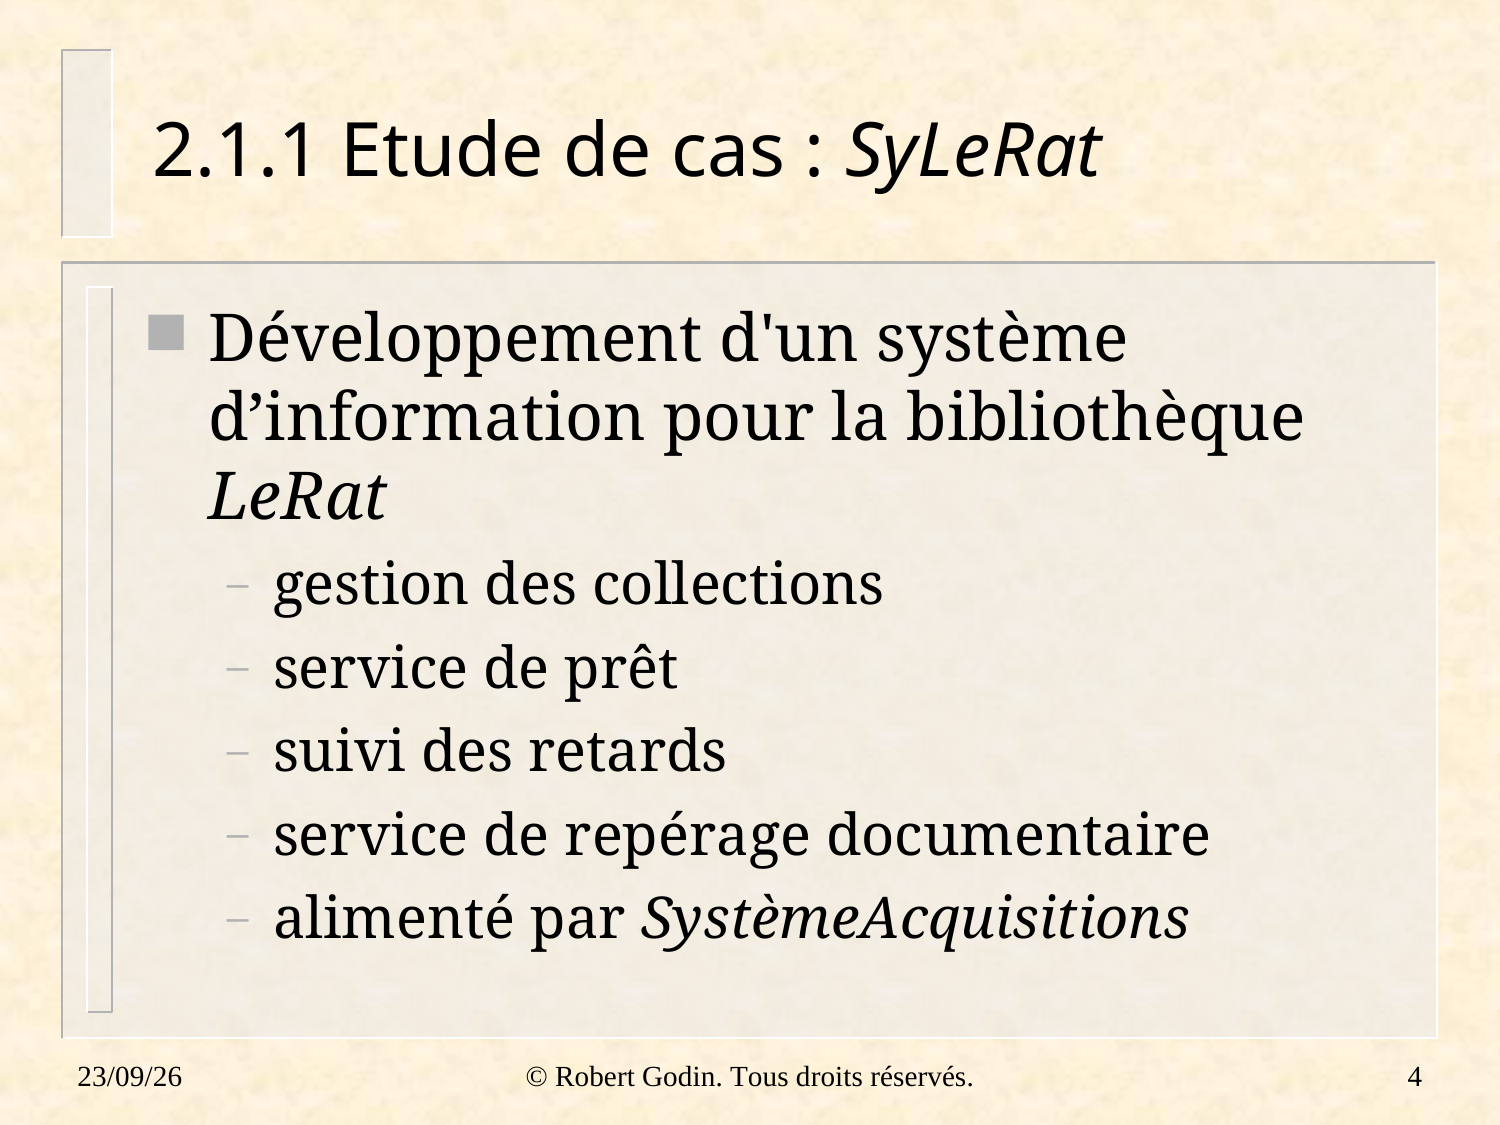

# 2.1.1 Etude de cas : SyLeRat
Développement d'un système d’information pour la bibliothèque LeRat
gestion des collections
service de prêt
suivi des retards
service de repérage documentaire
alimenté par SystèmeAcquisitions
© Robert Godin. Tous droits réservés.